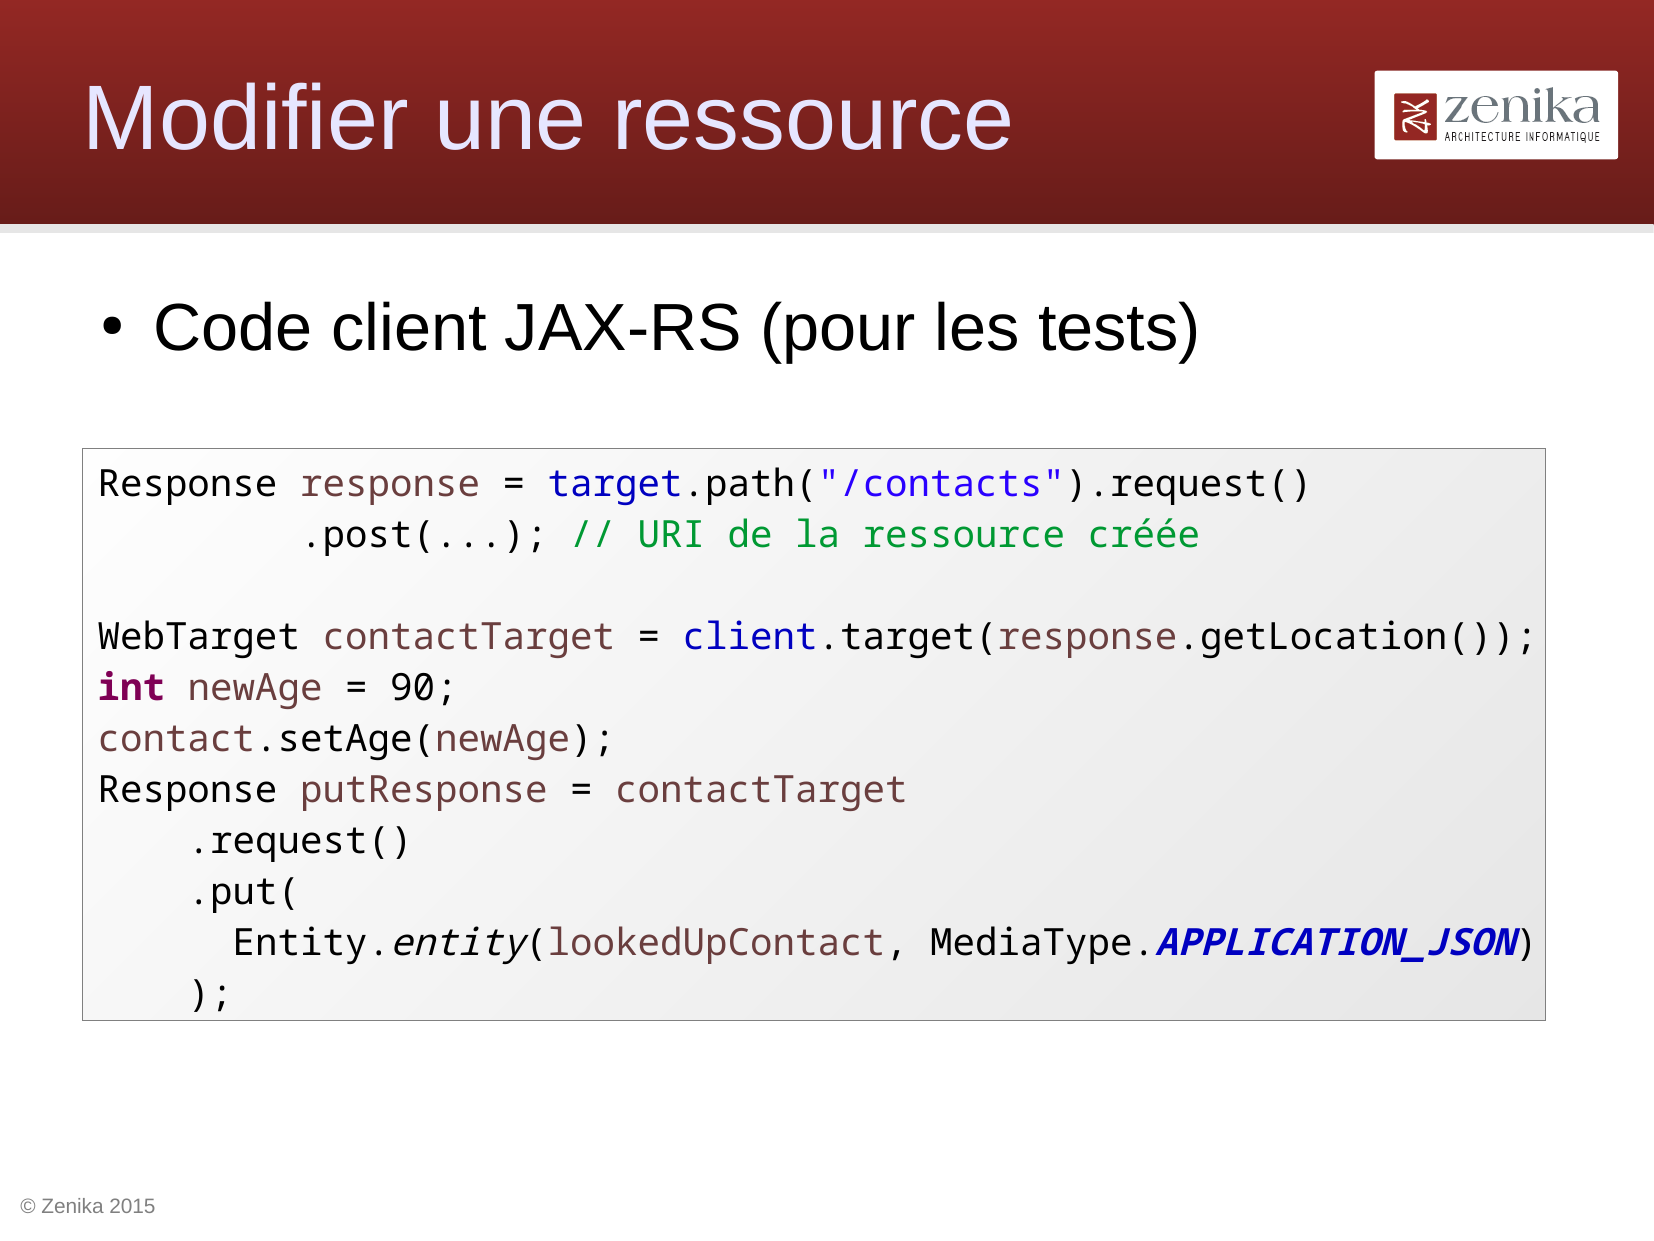

# Modifier une ressource
Code client JAX-RS (pour les tests)
Response response = target.path("/contacts").request()
 .post(...); // URI de la ressource créée
WebTarget contactTarget = client.target(response.getLocation());
int newAge = 90;
contact.setAge(newAge);
Response putResponse = contactTarget
 .request()
 .put(
 Entity.entity(lookedUpContact, MediaType.APPLICATION_JSON)
 );